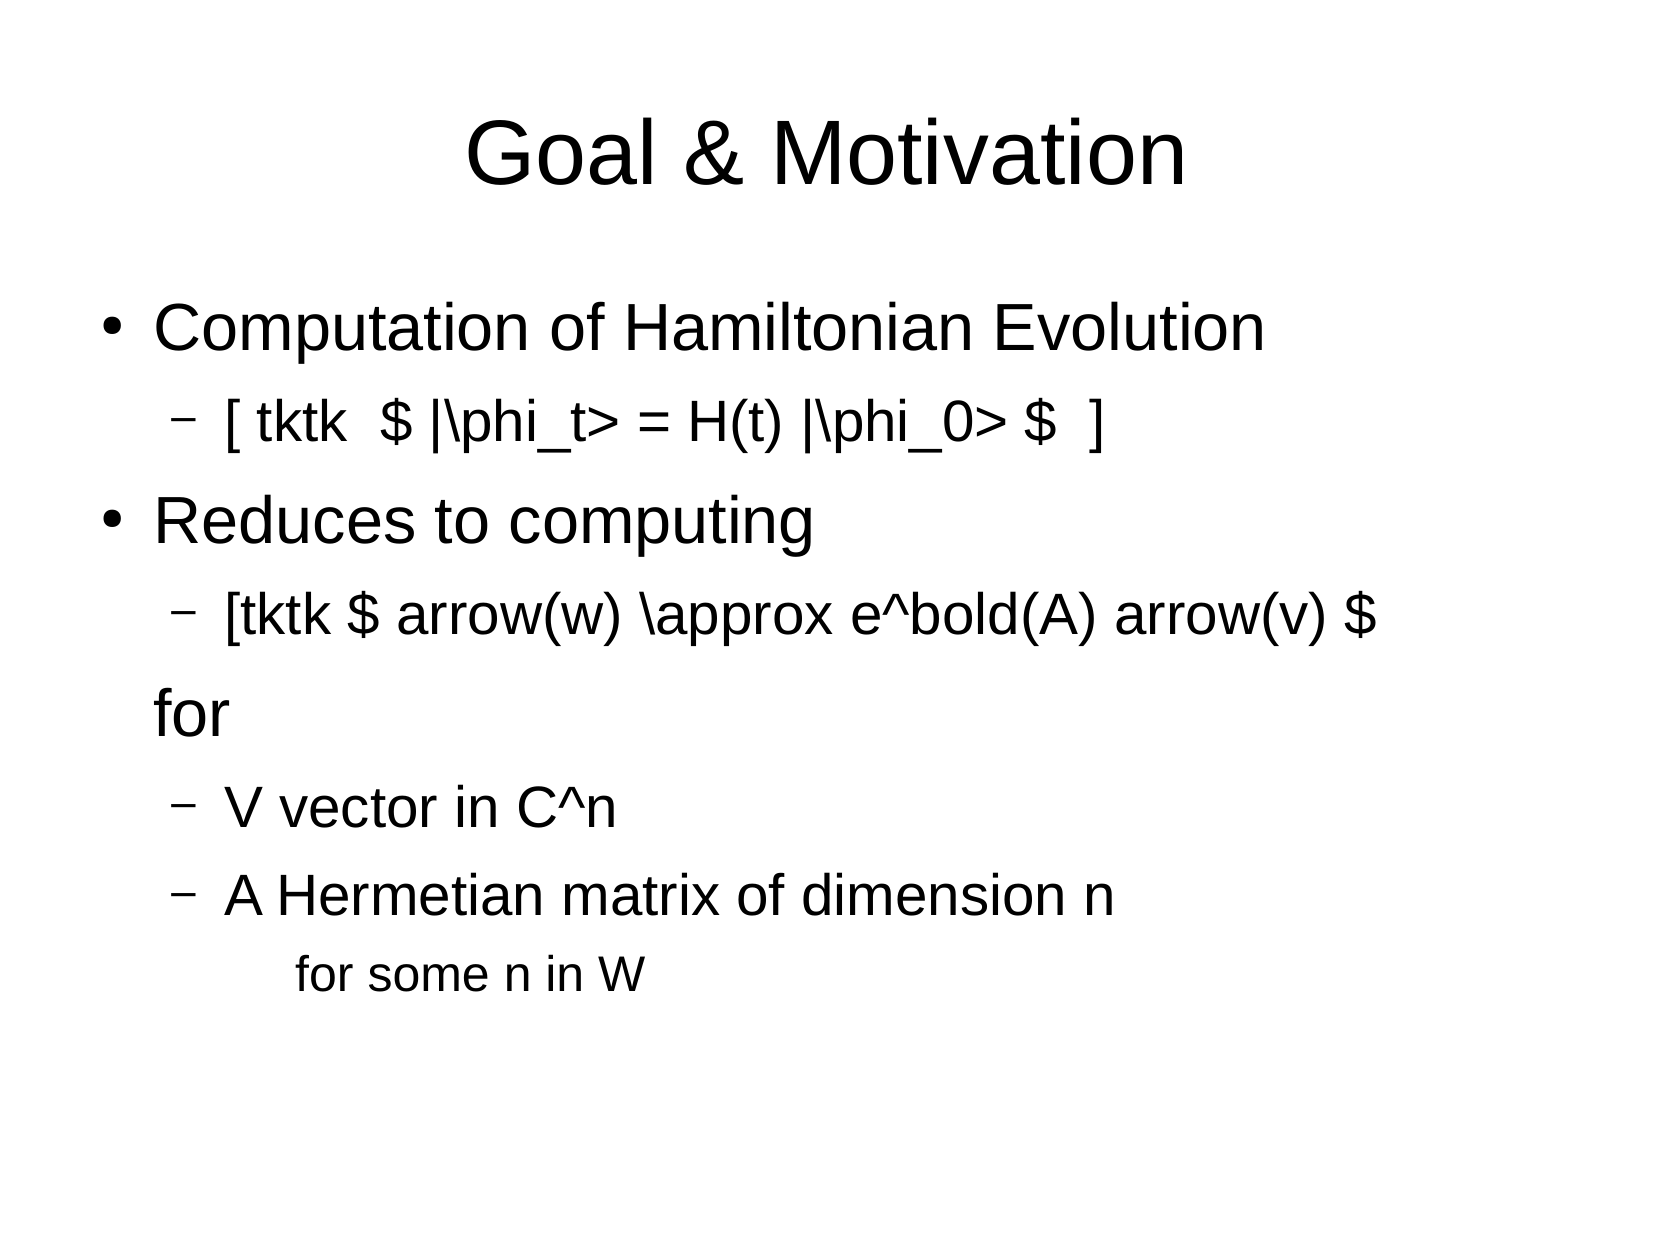

# Goal & Motivation
Computation of Hamiltonian Evolution
[ tktk $ |\phi_t> = H(t) |\phi_0> $ ]
Reduces to computing
[tktk $ arrow(w) \approx e^bold(A) arrow(v) $
for
V vector in C^n
A Hermetian matrix of dimension n
for some n in W